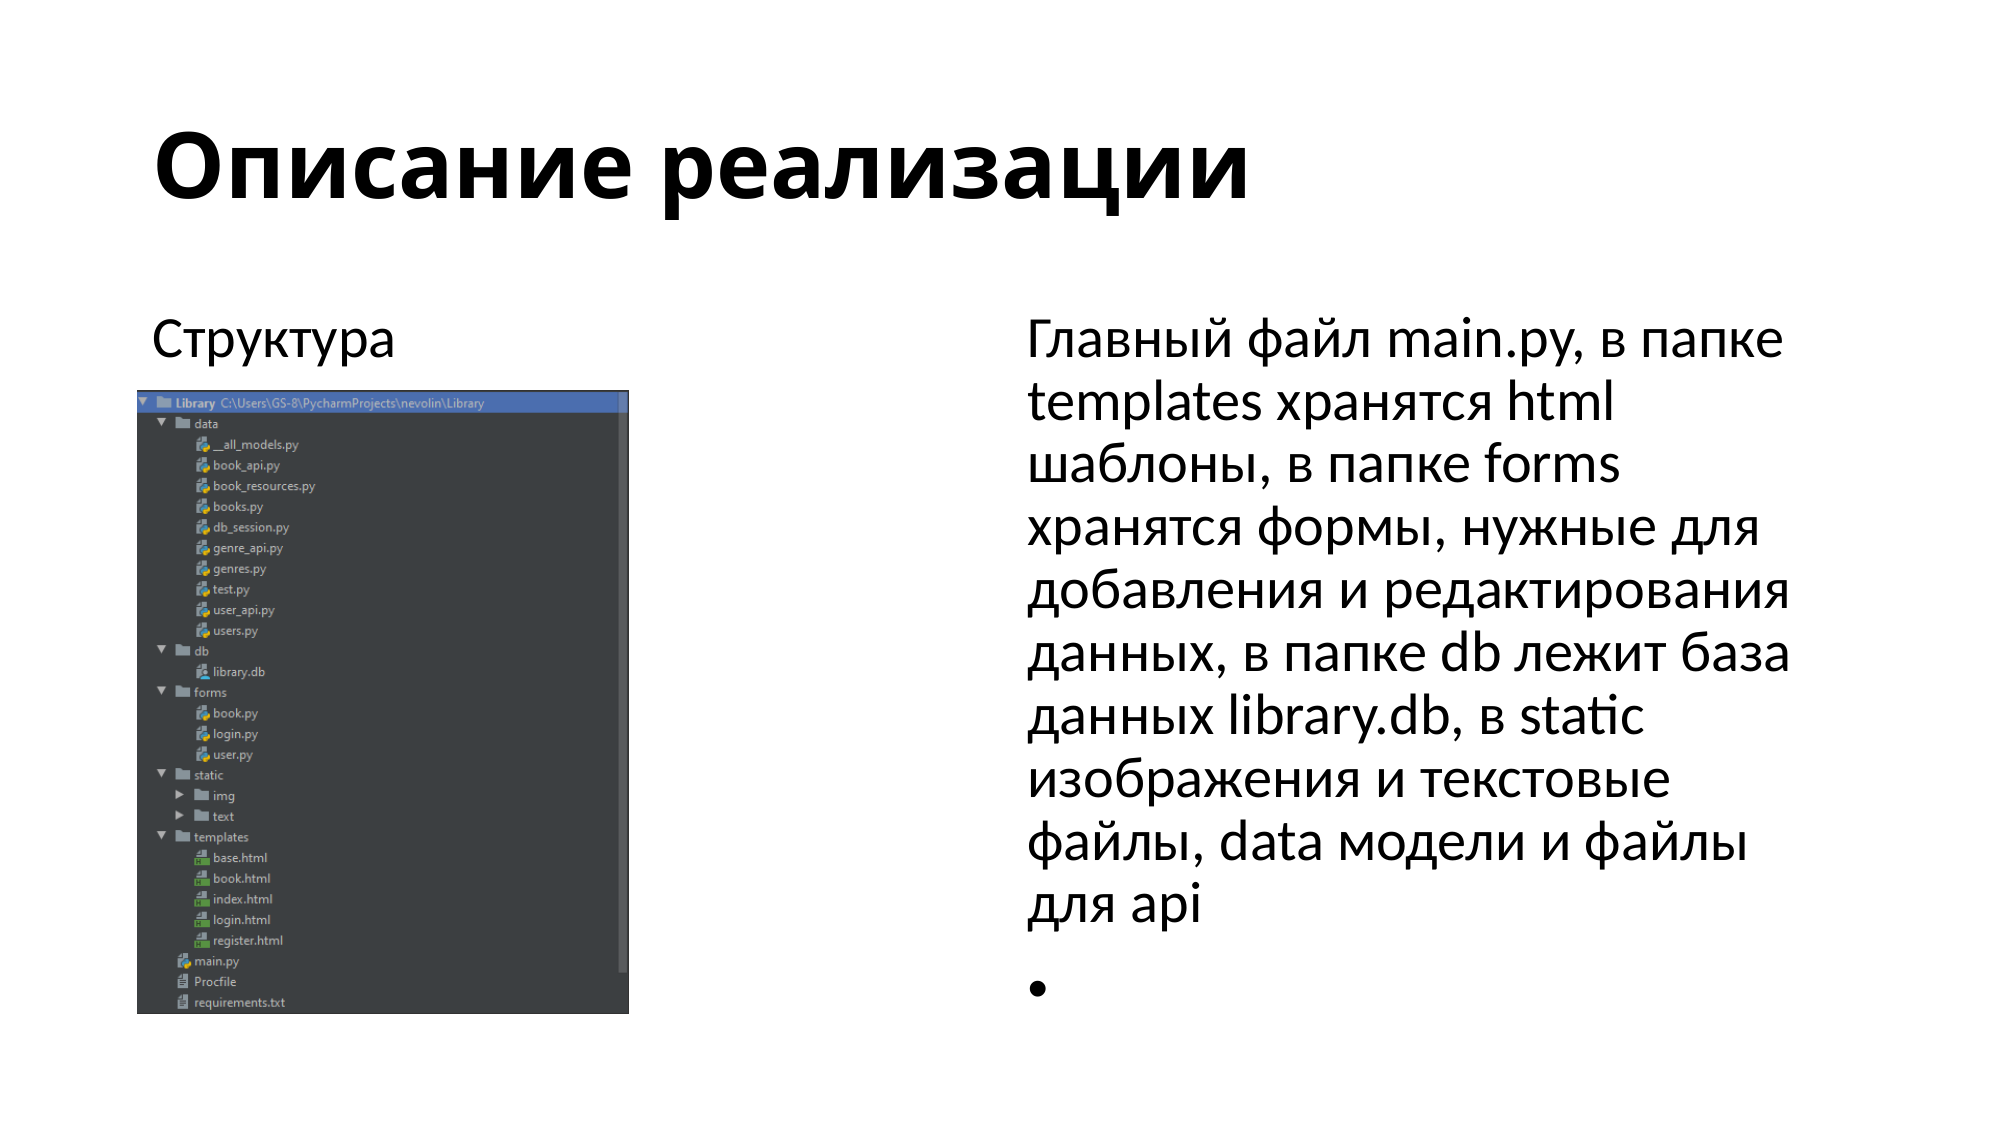

# Описание реализации
Структура
Главный файл main.py, в папке templates хранятся html шаблоны, в папке forms хранятся формы, нужные для добавления и редактирования данных, в папке db лежит база данных library.db, в static изображения и текстовые файлы, data модели и файлы для api